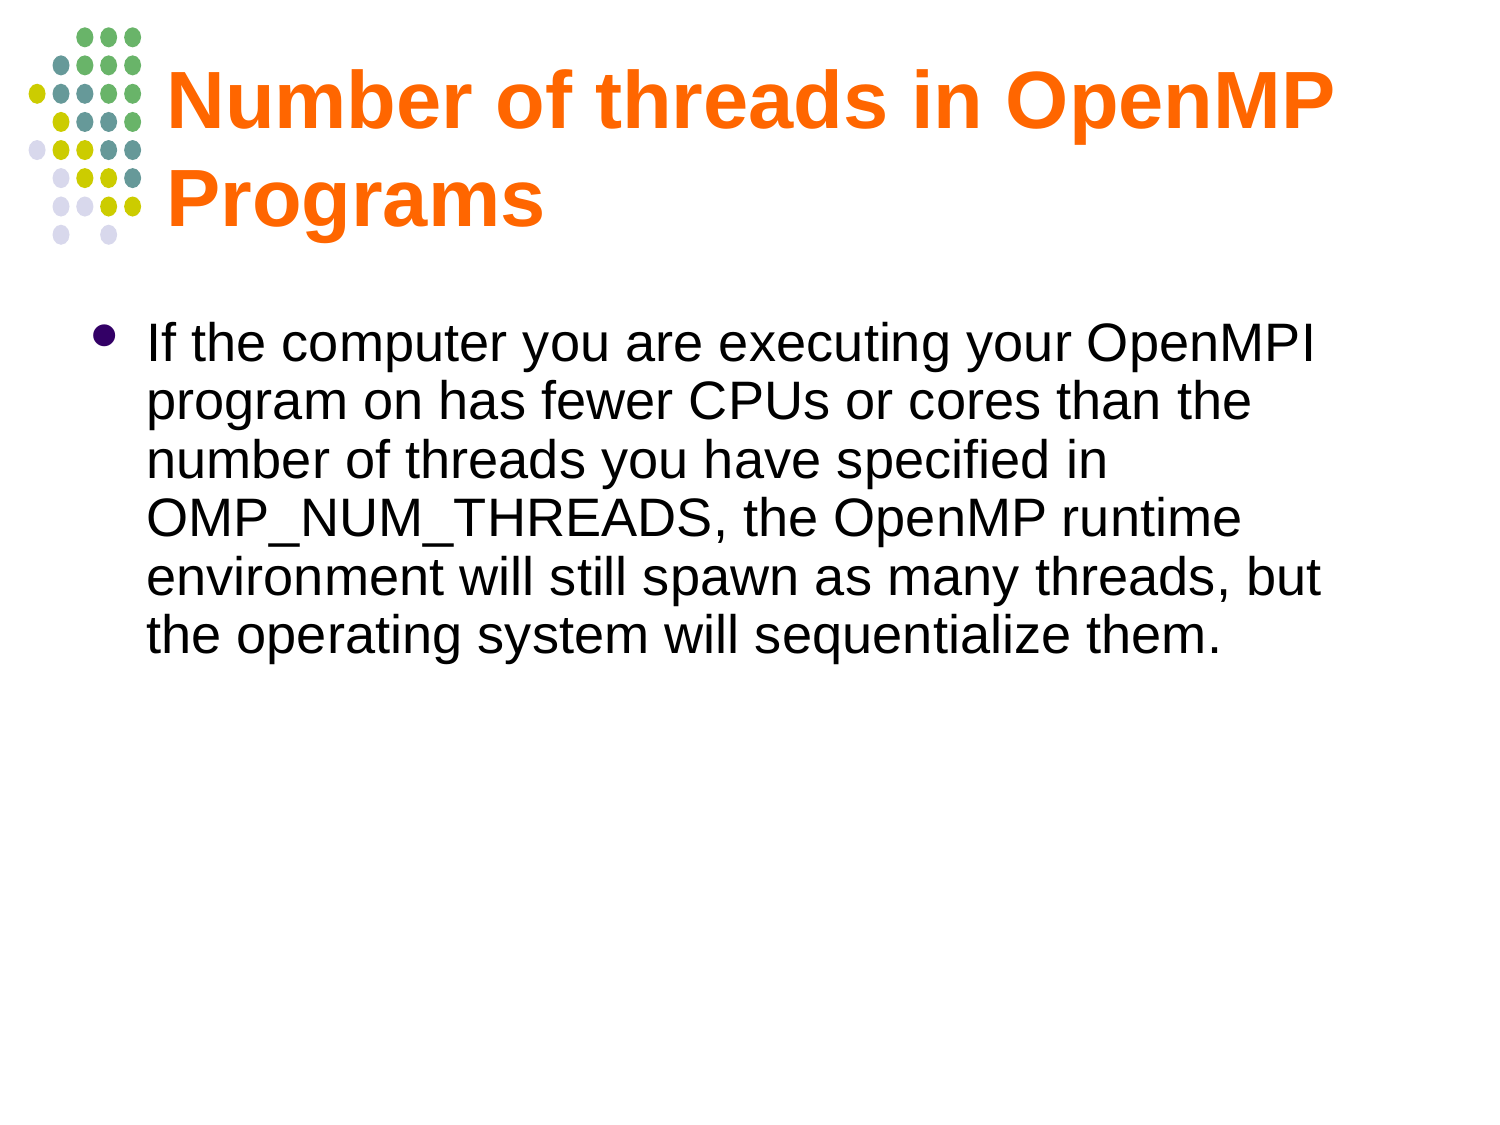

# Number of threads in OpenMP Programs
If the computer you are executing your OpenMPI program on has fewer CPUs or cores than the number of threads you have specified in OMP_NUM_THREADS, the OpenMP runtime environment will still spawn as many threads, but the operating system will sequentialize them.